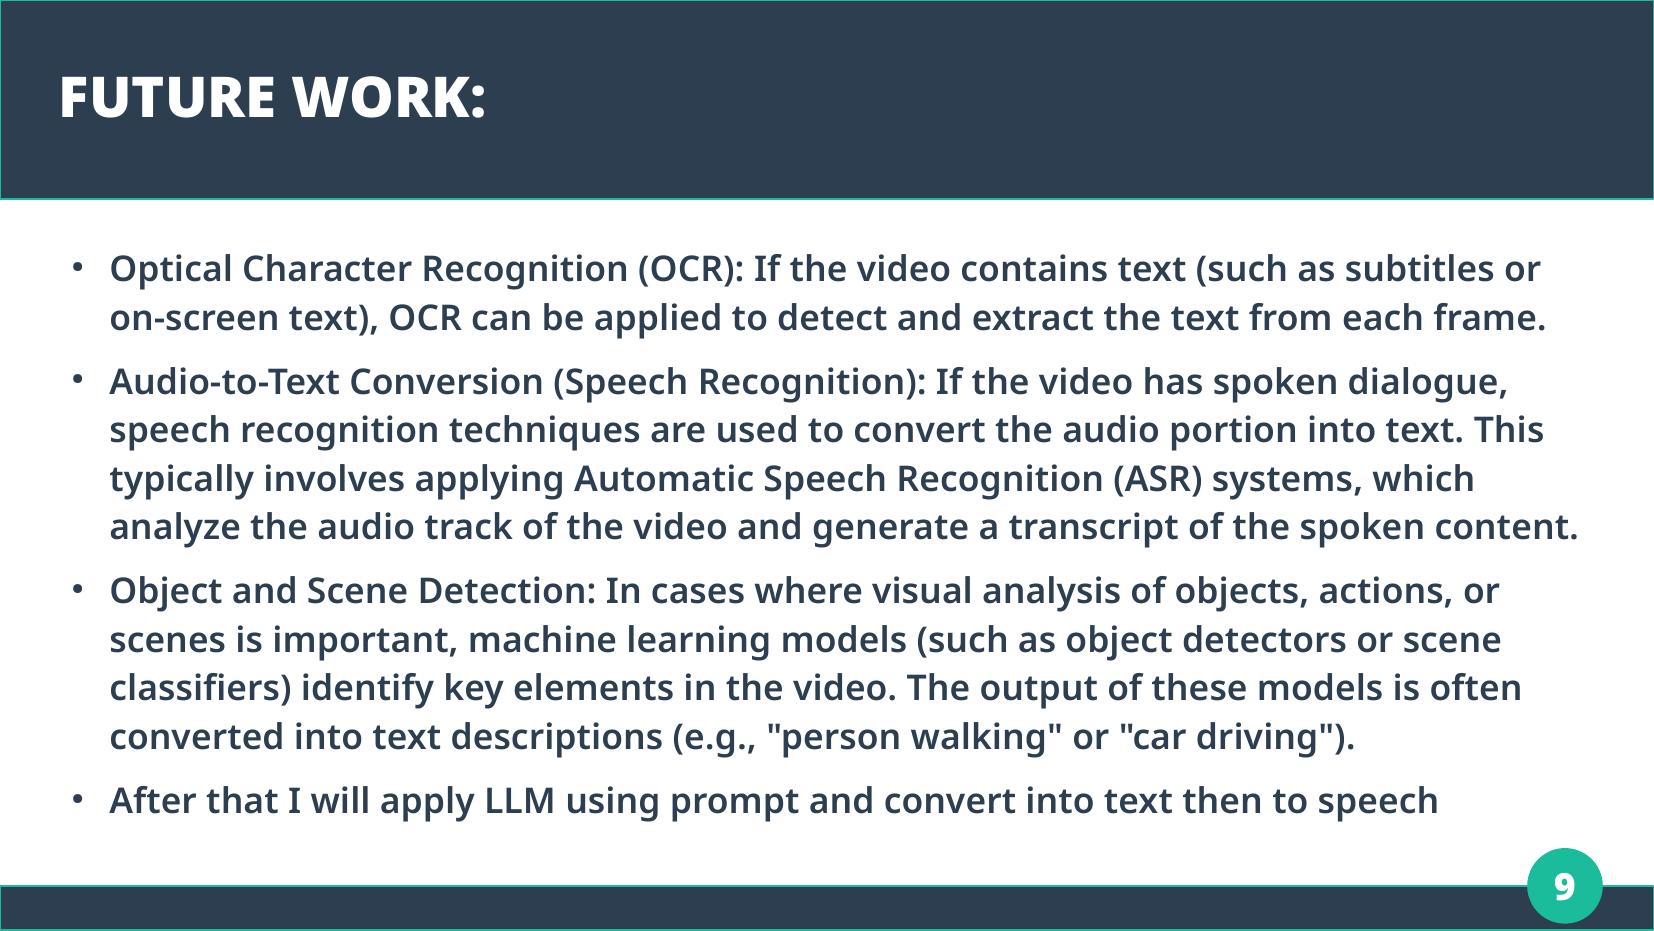

# FUTURE WORK:
Optical Character Recognition (OCR): If the video contains text (such as subtitles or on-screen text), OCR can be applied to detect and extract the text from each frame.
Audio-to-Text Conversion (Speech Recognition): If the video has spoken dialogue, speech recognition techniques are used to convert the audio portion into text. This typically involves applying Automatic Speech Recognition (ASR) systems, which analyze the audio track of the video and generate a transcript of the spoken content.
Object and Scene Detection: In cases where visual analysis of objects, actions, or scenes is important, machine learning models (such as object detectors or scene classifiers) identify key elements in the video. The output of these models is often converted into text descriptions (e.g., "person walking" or "car driving").
After that I will apply LLM using prompt and convert into text then to speech
9